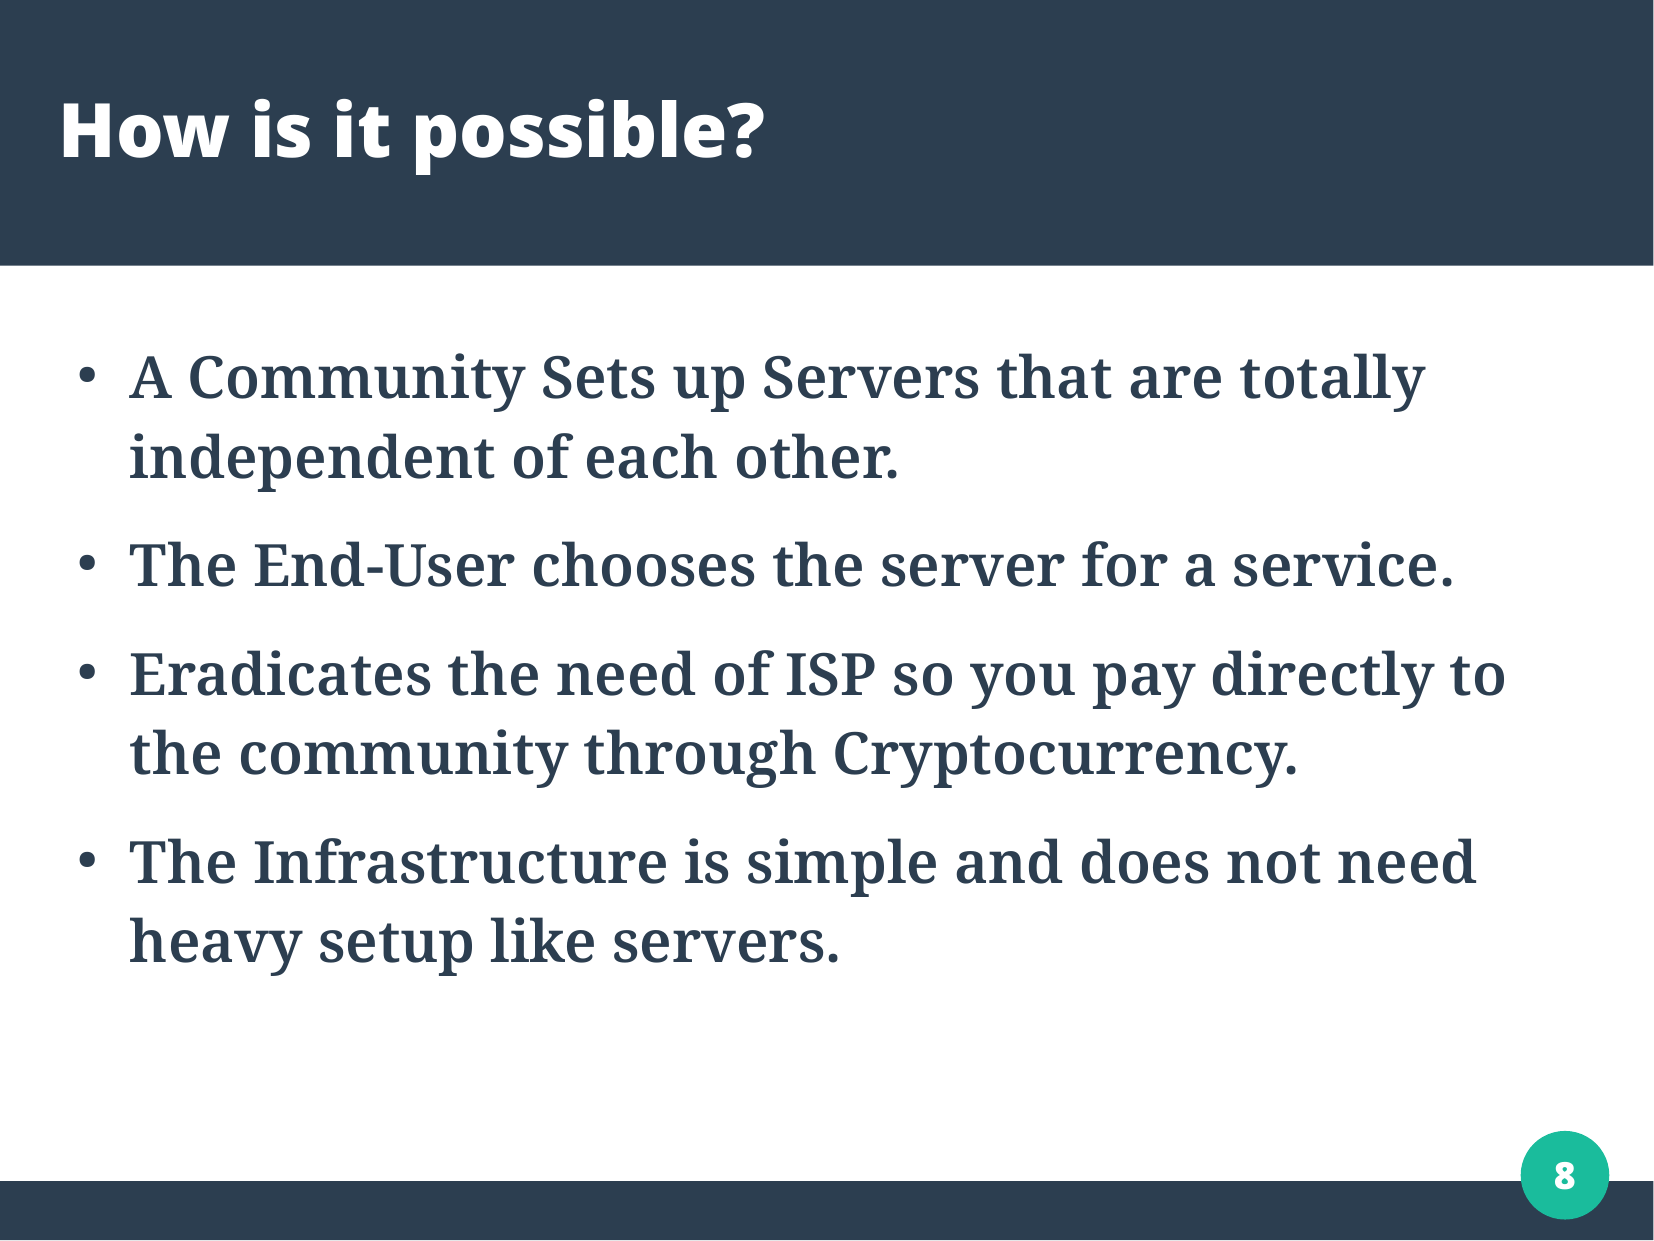

# How is it possible?
A Community Sets up Servers that are totally independent of each other.
The End-User chooses the server for a service.
Eradicates the need of ISP so you pay directly to the community through Cryptocurrency.
The Infrastructure is simple and does not need heavy setup like servers.
8